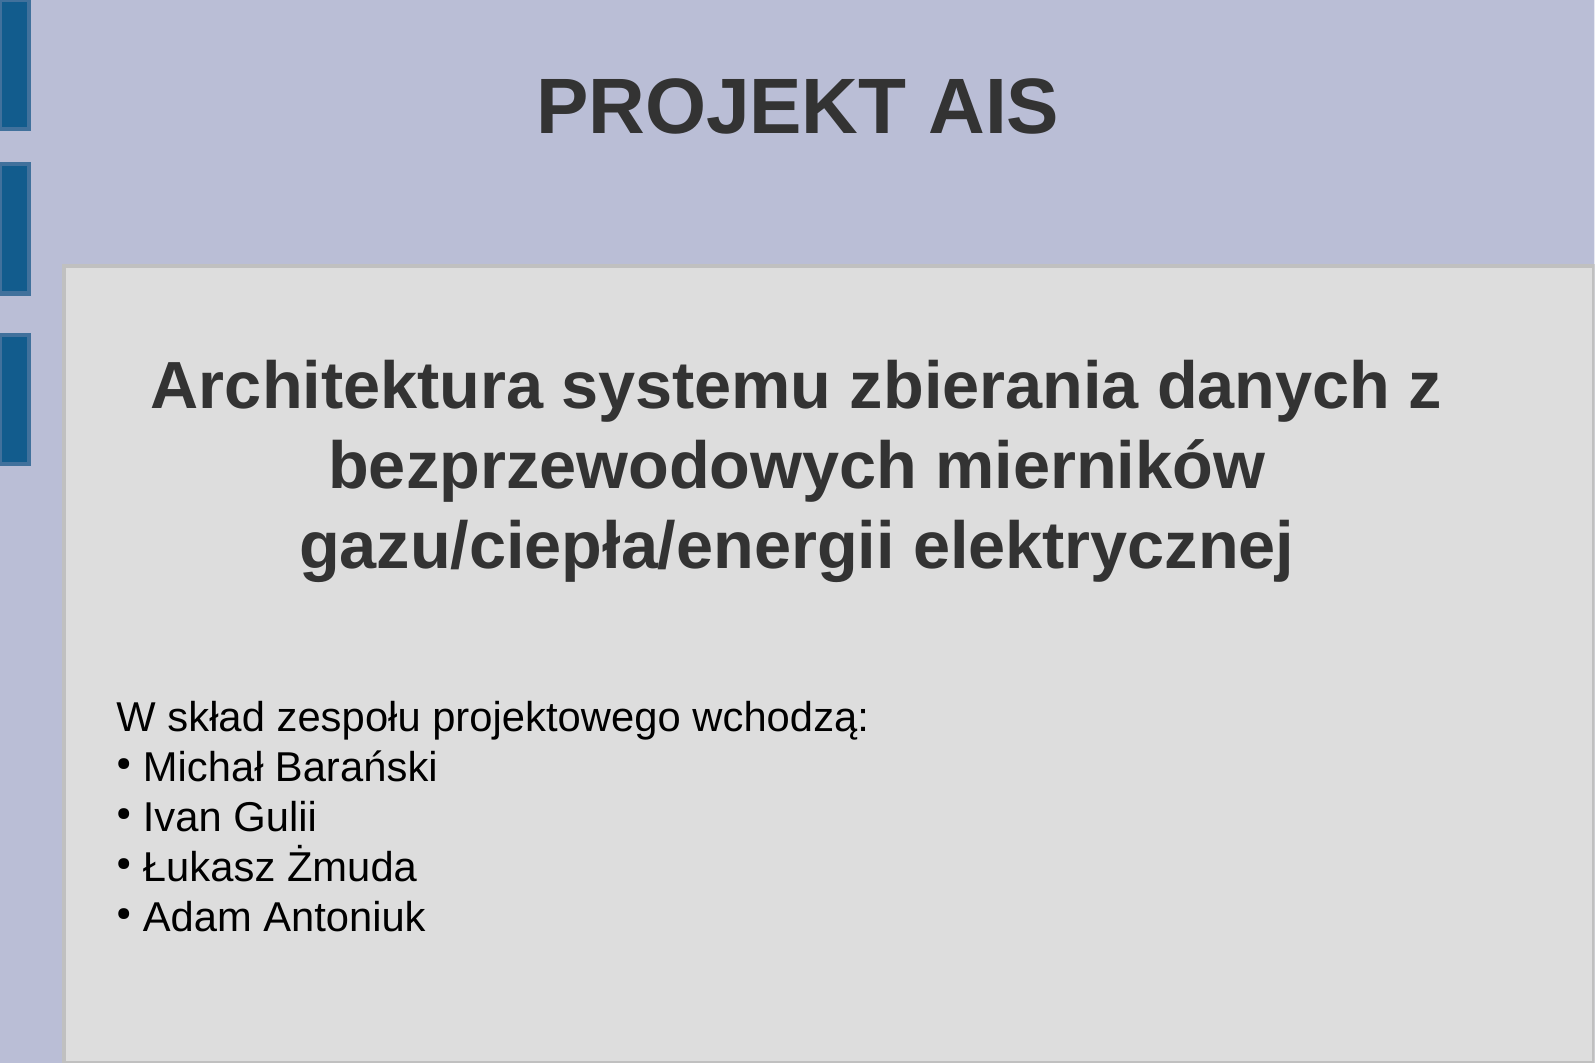

# PROJEKT AIS
Architektura systemu zbierania danych z bezprzewodowych mierników gazu/ciepła/energii elektrycznej
W skład zespołu projektowego wchodzą:
 Michał Barański
 Ivan Gulii
 Łukasz Żmuda
 Adam Antoniuk